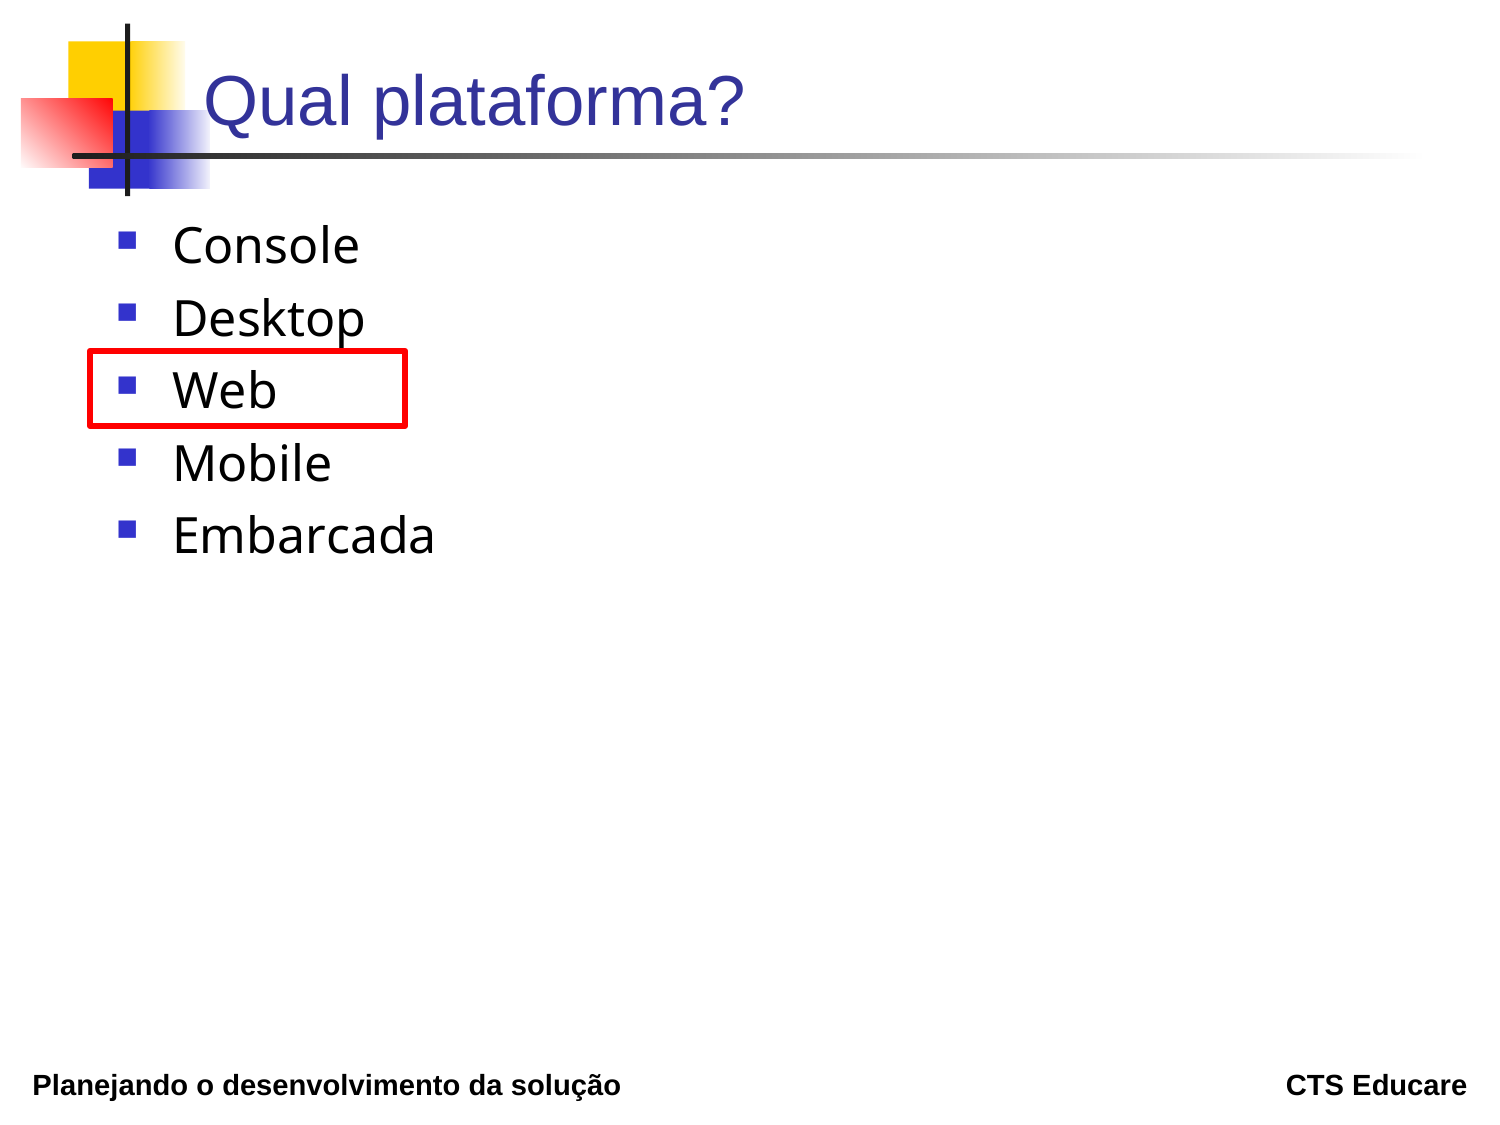

# Qual plataforma?
Console
Desktop
Web
Mobile
Embarcada